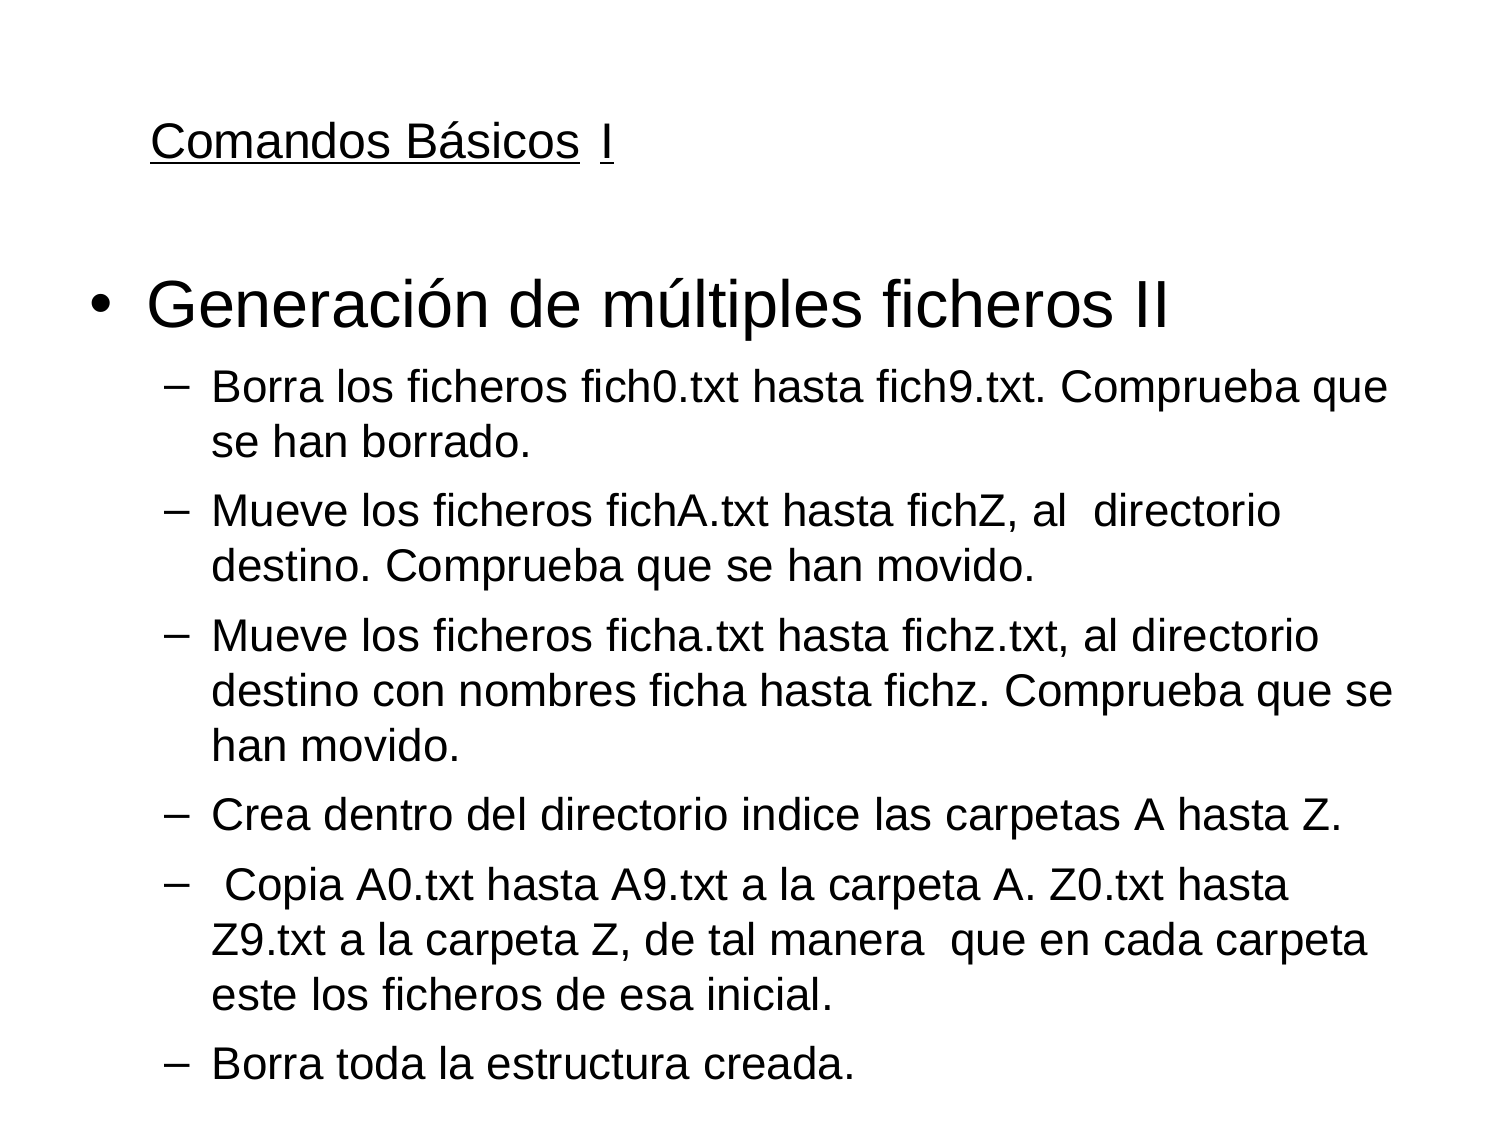

# Comandos Básicos	I
Generación de múltiples ficheros II
Borra los ficheros fich0.txt hasta fich9.txt. Comprueba que se han borrado.
Mueve los ficheros fichA.txt hasta fichZ, al directorio destino. Comprueba que se han movido.
Mueve los ficheros ficha.txt hasta fichz.txt, al directorio destino con nombres ficha hasta fichz. Comprueba que se han movido.
Crea dentro del directorio indice las carpetas A hasta Z.
 Copia A0.txt hasta A9.txt a la carpeta A. Z0.txt hasta Z9.txt a la carpeta Z, de tal manera que en cada carpeta este los ficheros de esa inicial.
Borra toda la estructura creada.